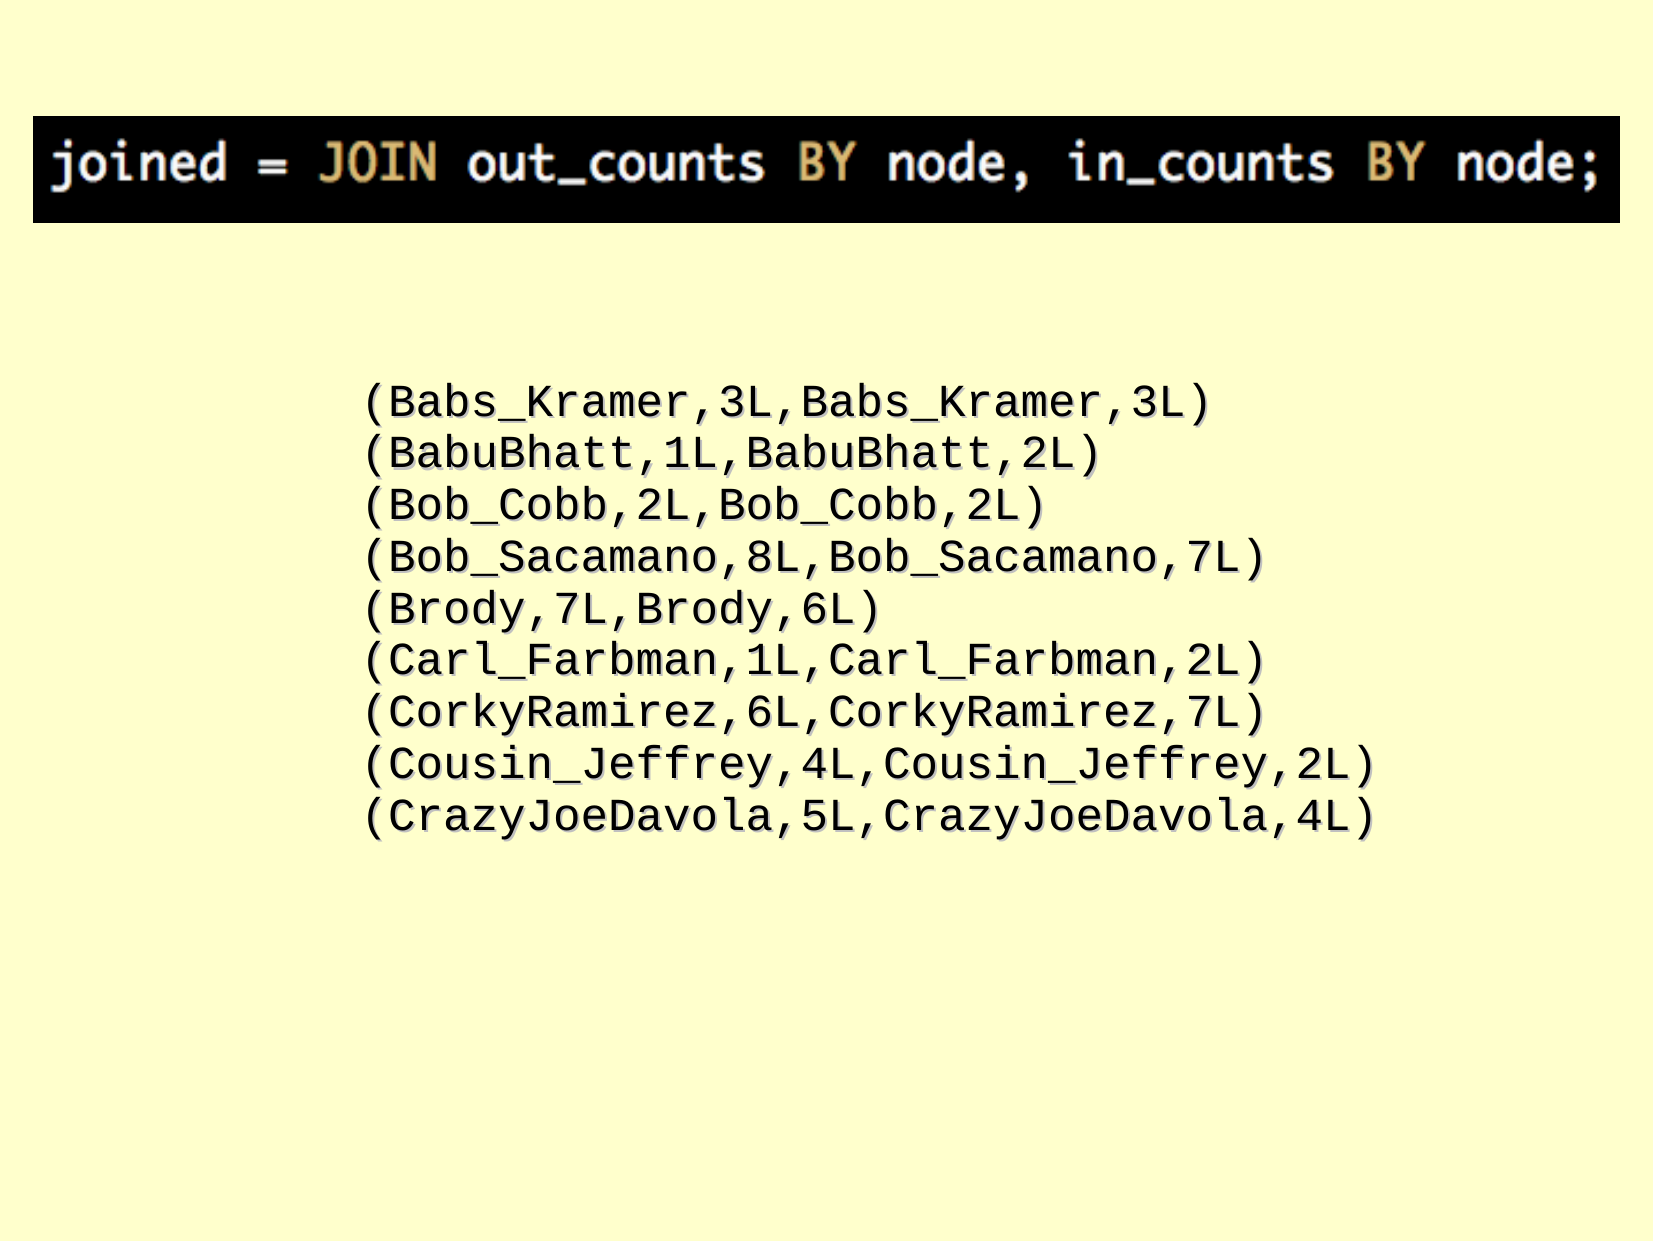

(Babs_Kramer,3L,Babs_Kramer,3L)
(BabuBhatt,1L,BabuBhatt,2L)
(Bob_Cobb,2L,Bob_Cobb,2L)
(Bob_Sacamano,8L,Bob_Sacamano,7L)
(Brody,7L,Brody,6L)
(Carl_Farbman,1L,Carl_Farbman,2L)
(CorkyRamirez,6L,CorkyRamirez,7L)
(Cousin_Jeffrey,4L,Cousin_Jeffrey,2L)
(CrazyJoeDavola,5L,CrazyJoeDavola,4L)